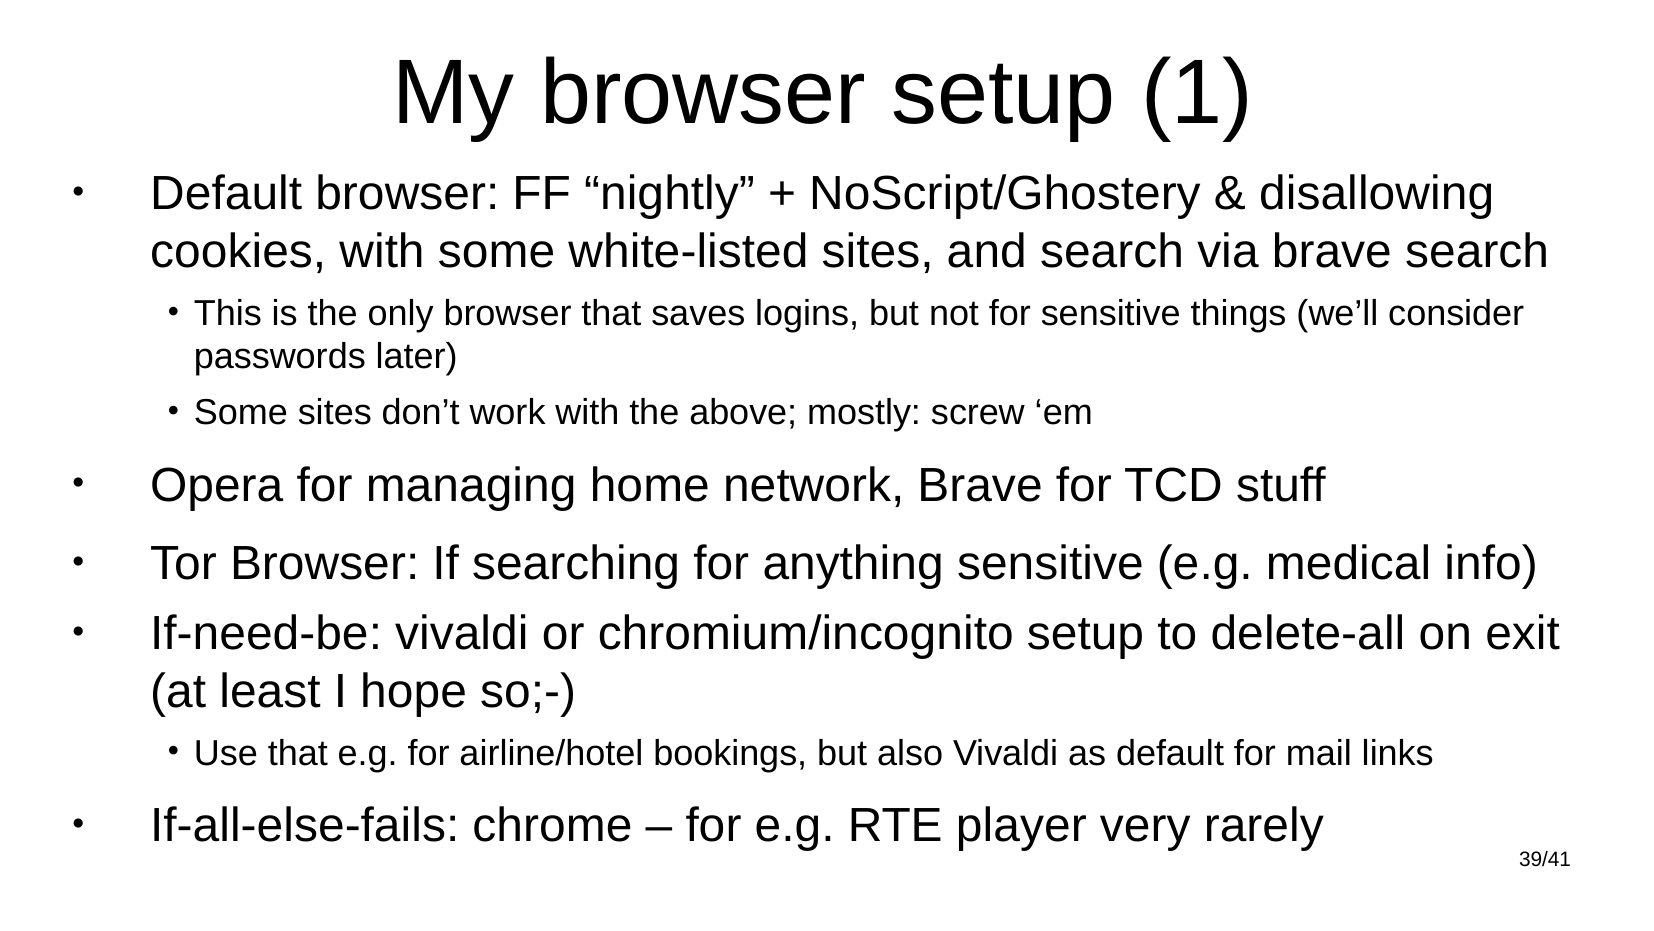

# My browser setup (1)
Default browser: FF “nightly” + NoScript/Ghostery & disallowing cookies, with some white-listed sites, and search via brave search
This is the only browser that saves logins, but not for sensitive things (we’ll consider passwords later)
Some sites don’t work with the above; mostly: screw ‘em
Opera for managing home network, Brave for TCD stuff
Tor Browser: If searching for anything sensitive (e.g. medical info)
If-need-be: vivaldi or chromium/incognito setup to delete-all on exit (at least I hope so;-)
Use that e.g. for airline/hotel bookings, but also Vivaldi as default for mail links
If-all-else-fails: chrome – for e.g. RTE player very rarely
39